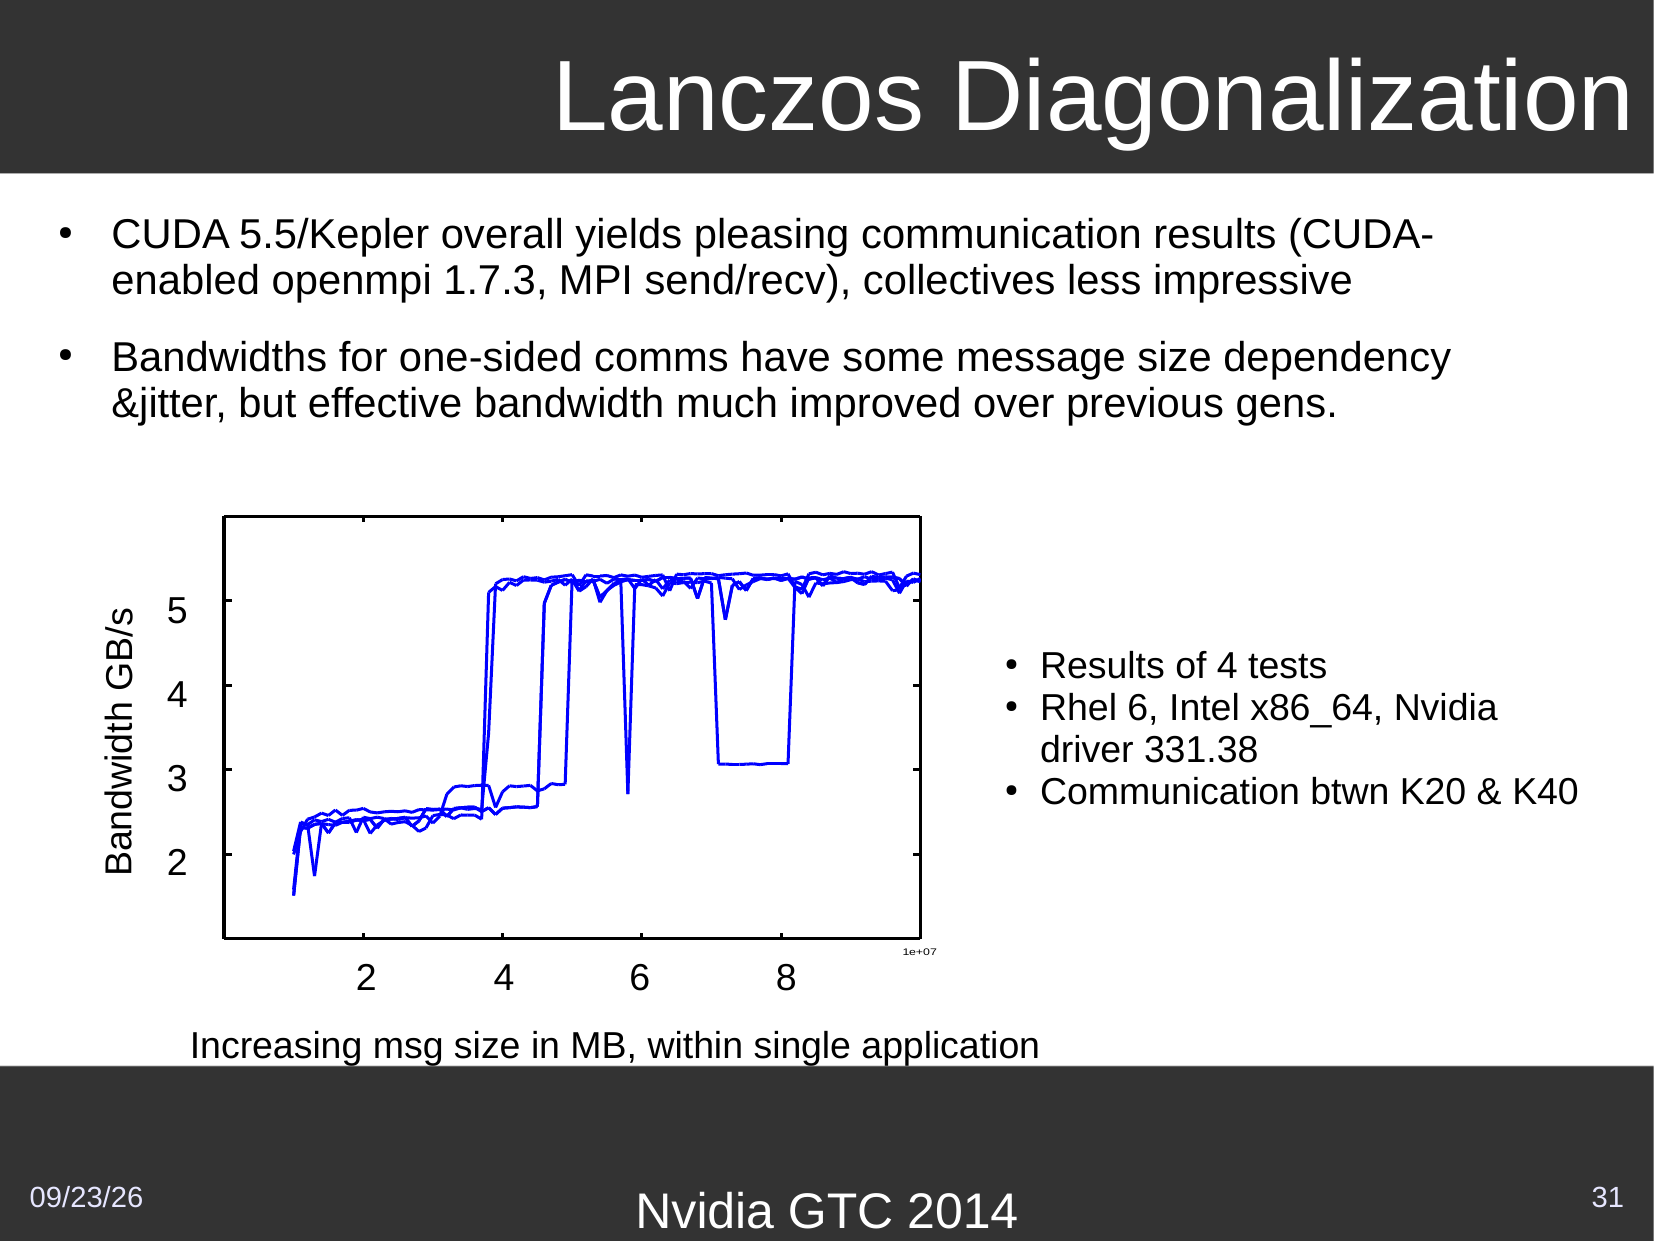

# Lanczos Diagonalization
CUDA 5.5/Kepler overall yields pleasing communication results (CUDA-enabled openmpi 1.7.3, MPI send/recv), collectives less impressive
Bandwidths for one-sided comms have some message size dependency &jitter, but effective bandwidth much improved over previous gens.
5
4
3
2
Results of 4 tests
Rhel 6, Intel x86_64, Nvidia driver 331.38
Communication btwn K20 & K40
Bandwidth GB/s
1e+07
2	 4 6 8
Increasing msg size in MB, within single application
31
Nvidia GTC 2014